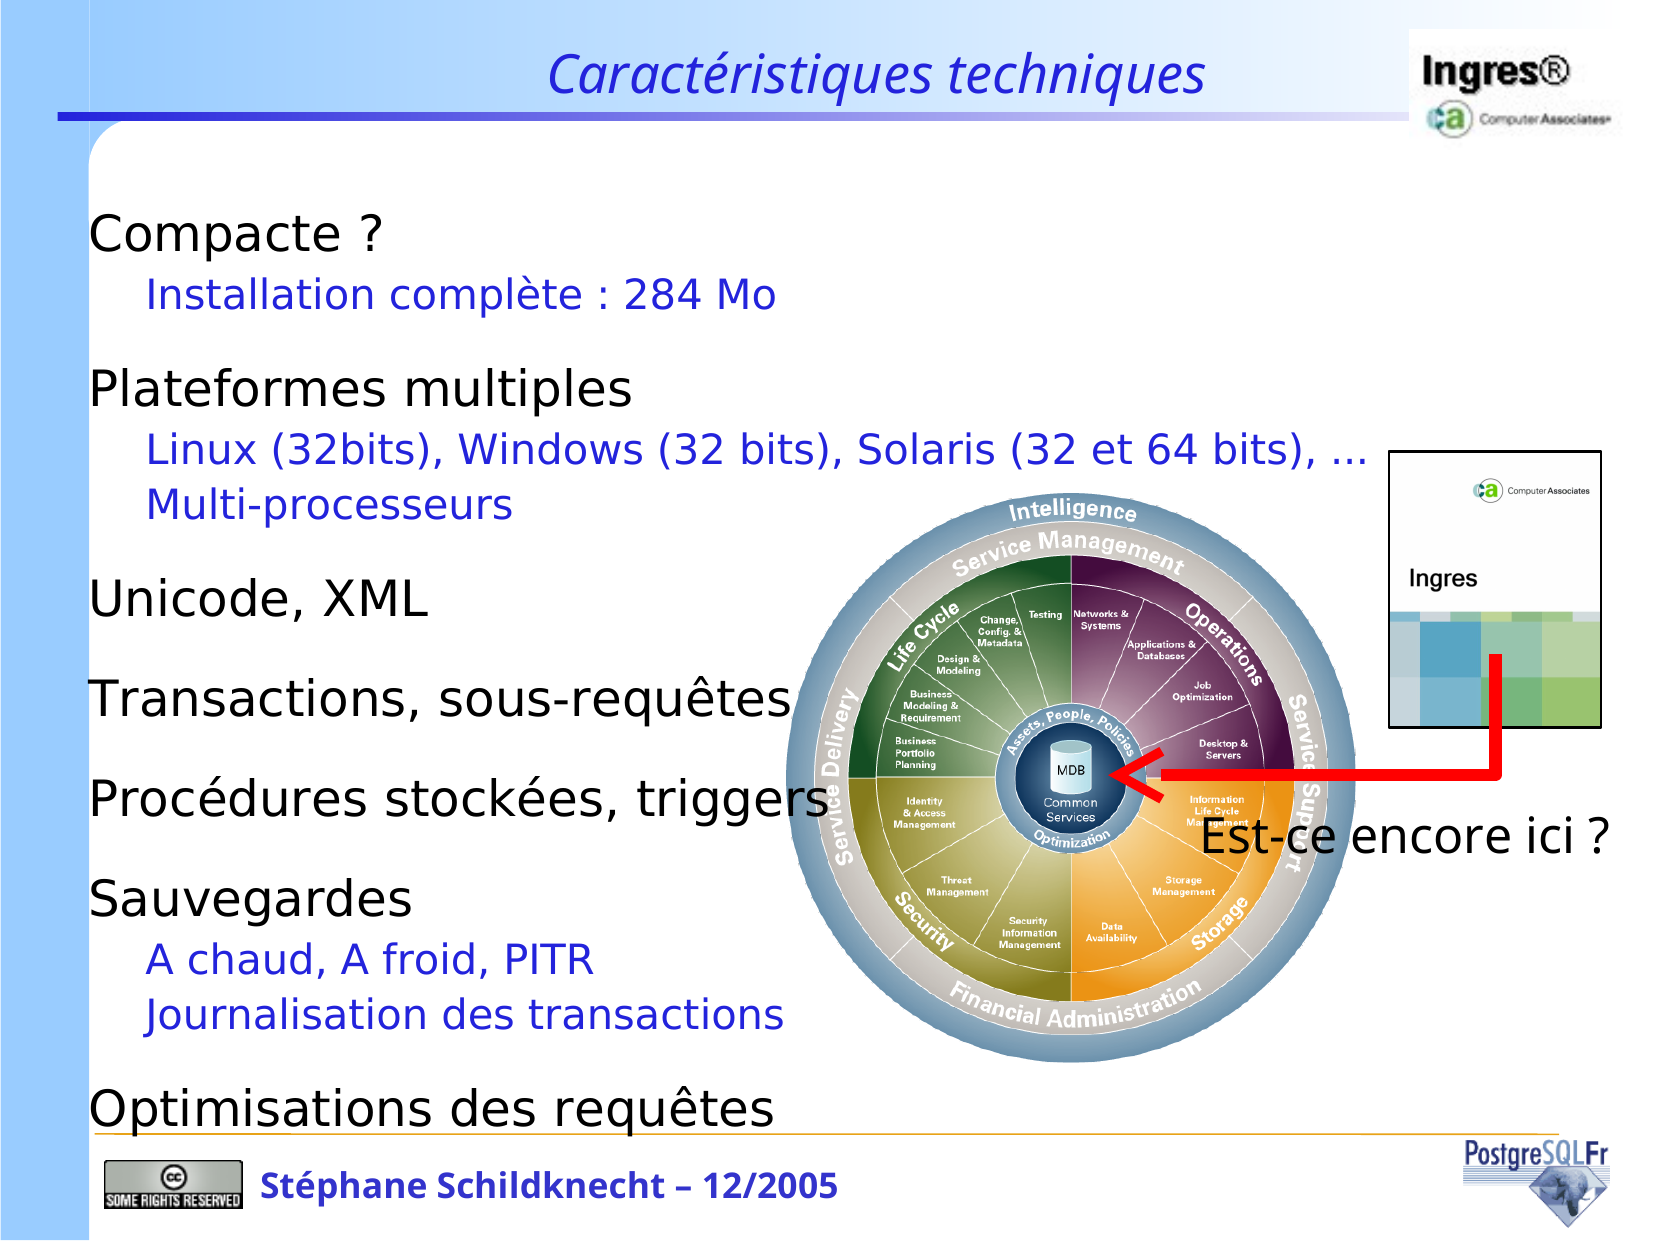

# Caractéristiques techniques
Compacte ?
Installation complète : 284 Mo
Plateformes multiples
Linux (32bits), Windows (32 bits), Solaris (32 et 64 bits), ...
Multi-processeurs
Unicode, XML
Transactions, sous-requêtes
Procédures stockées, triggers
Sauvegardes
A chaud, A froid, PITR
Journalisation des transactions
Optimisations des requêtes
Est-ce encore ici ?